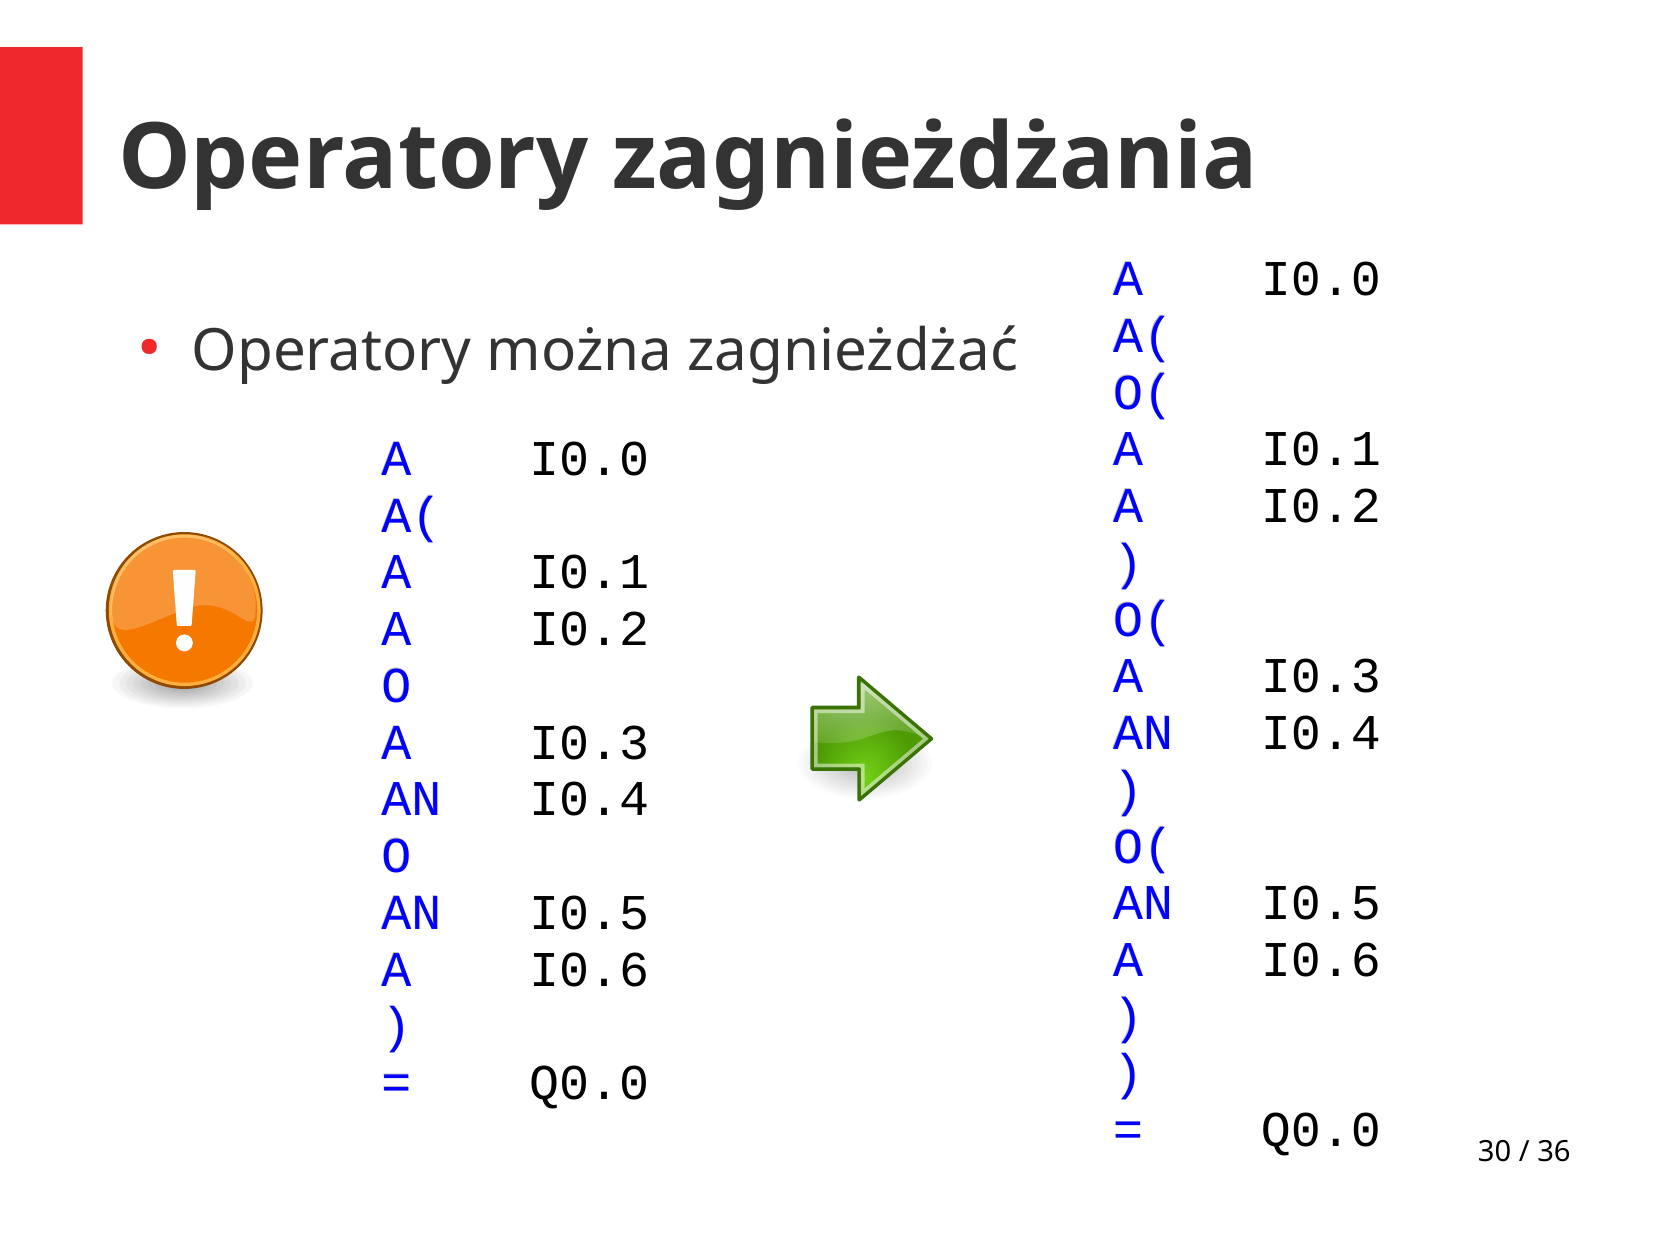

# Operatory zagnieżdżania
A		I0.0
A(
O(
A		I0.1
A		I0.2
)
O(
A		I0.3
AN		I0.4
)
O(
AN		I0.5
A		I0.6
)
)
=		Q0.0
Operatory można zagnieżdżać
A		I0.0
A(
A		I0.1
A		I0.2
O
A		I0.3
AN		I0.4
O
AN		I0.5
A		I0.6
)
=		Q0.0
30